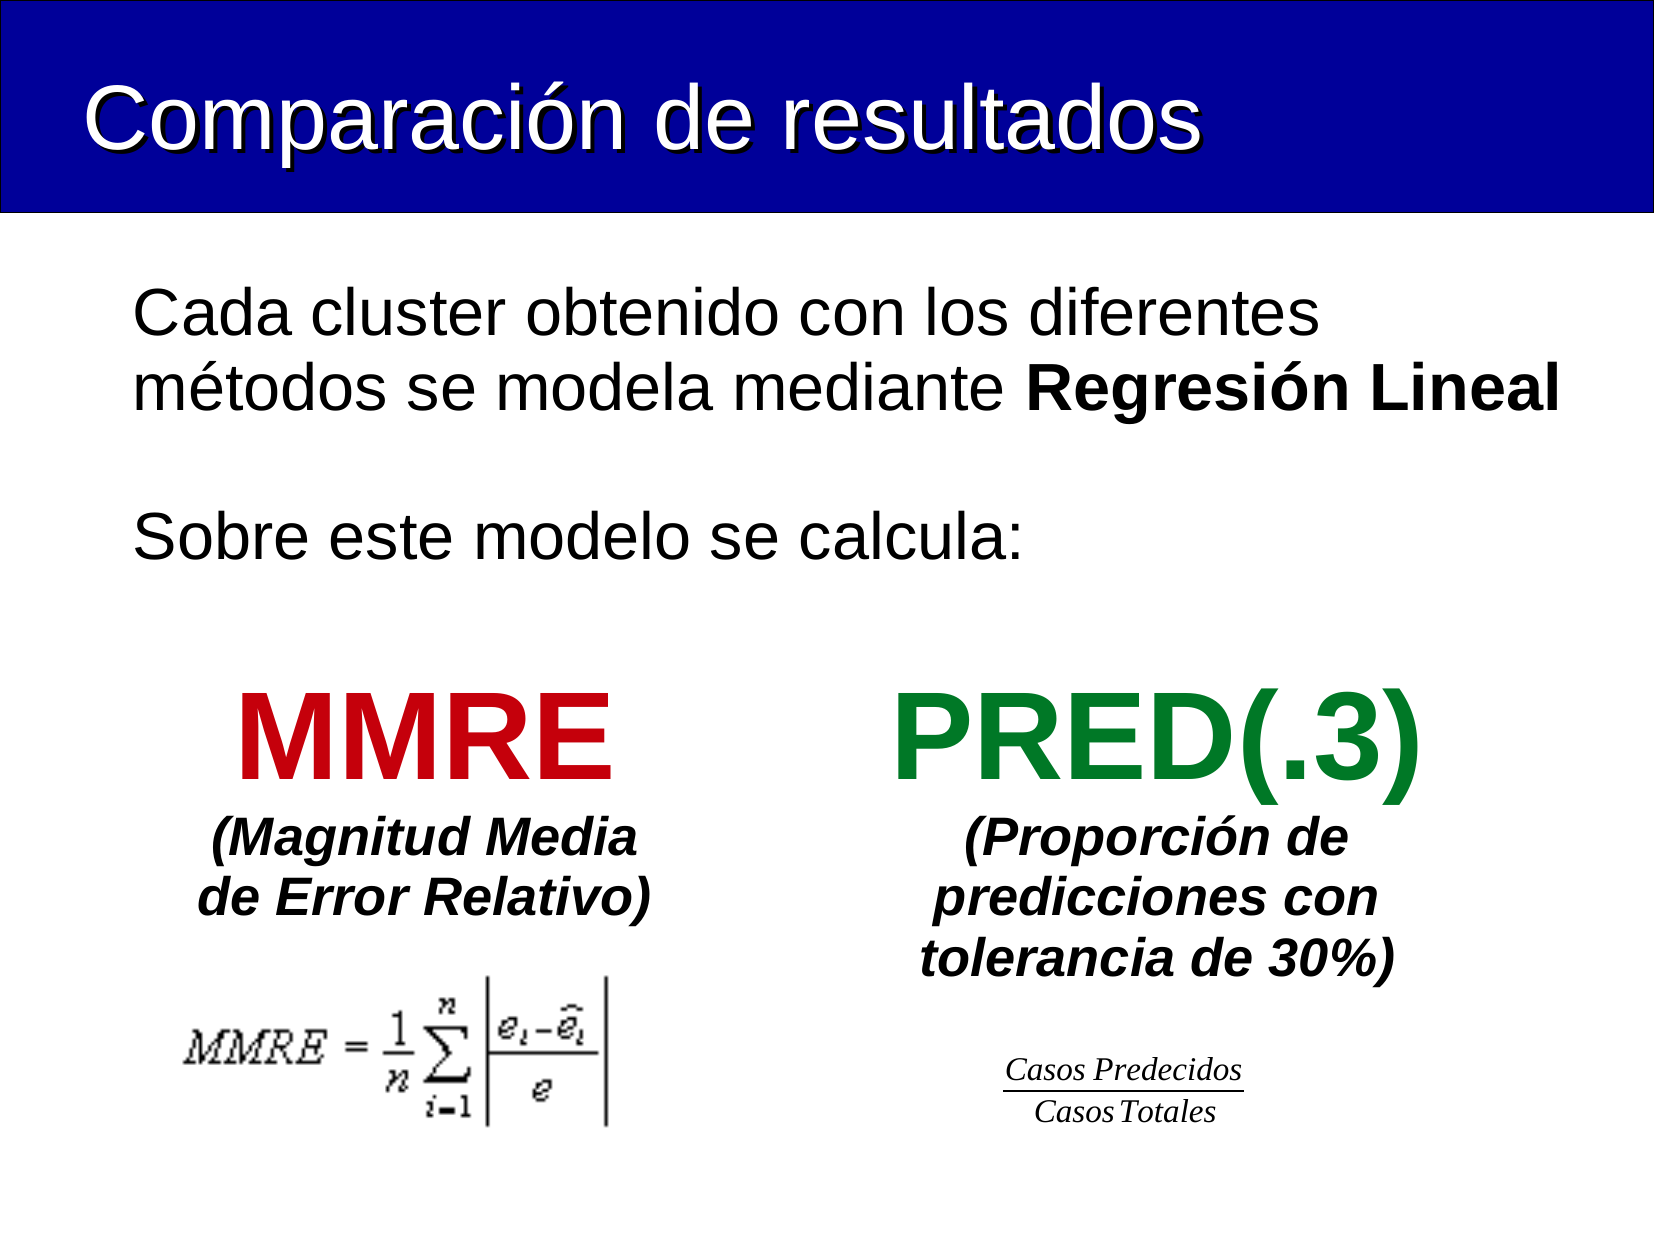

# Comparación de resultados
Cada cluster obtenido con los diferentes métodos se modela mediante Regresión Lineal
Sobre este modelo se calcula:
MMRE
(Magnitud Media
de Error Relativo)
PRED(.3)
(Proporción de predicciones con tolerancia de 30%)